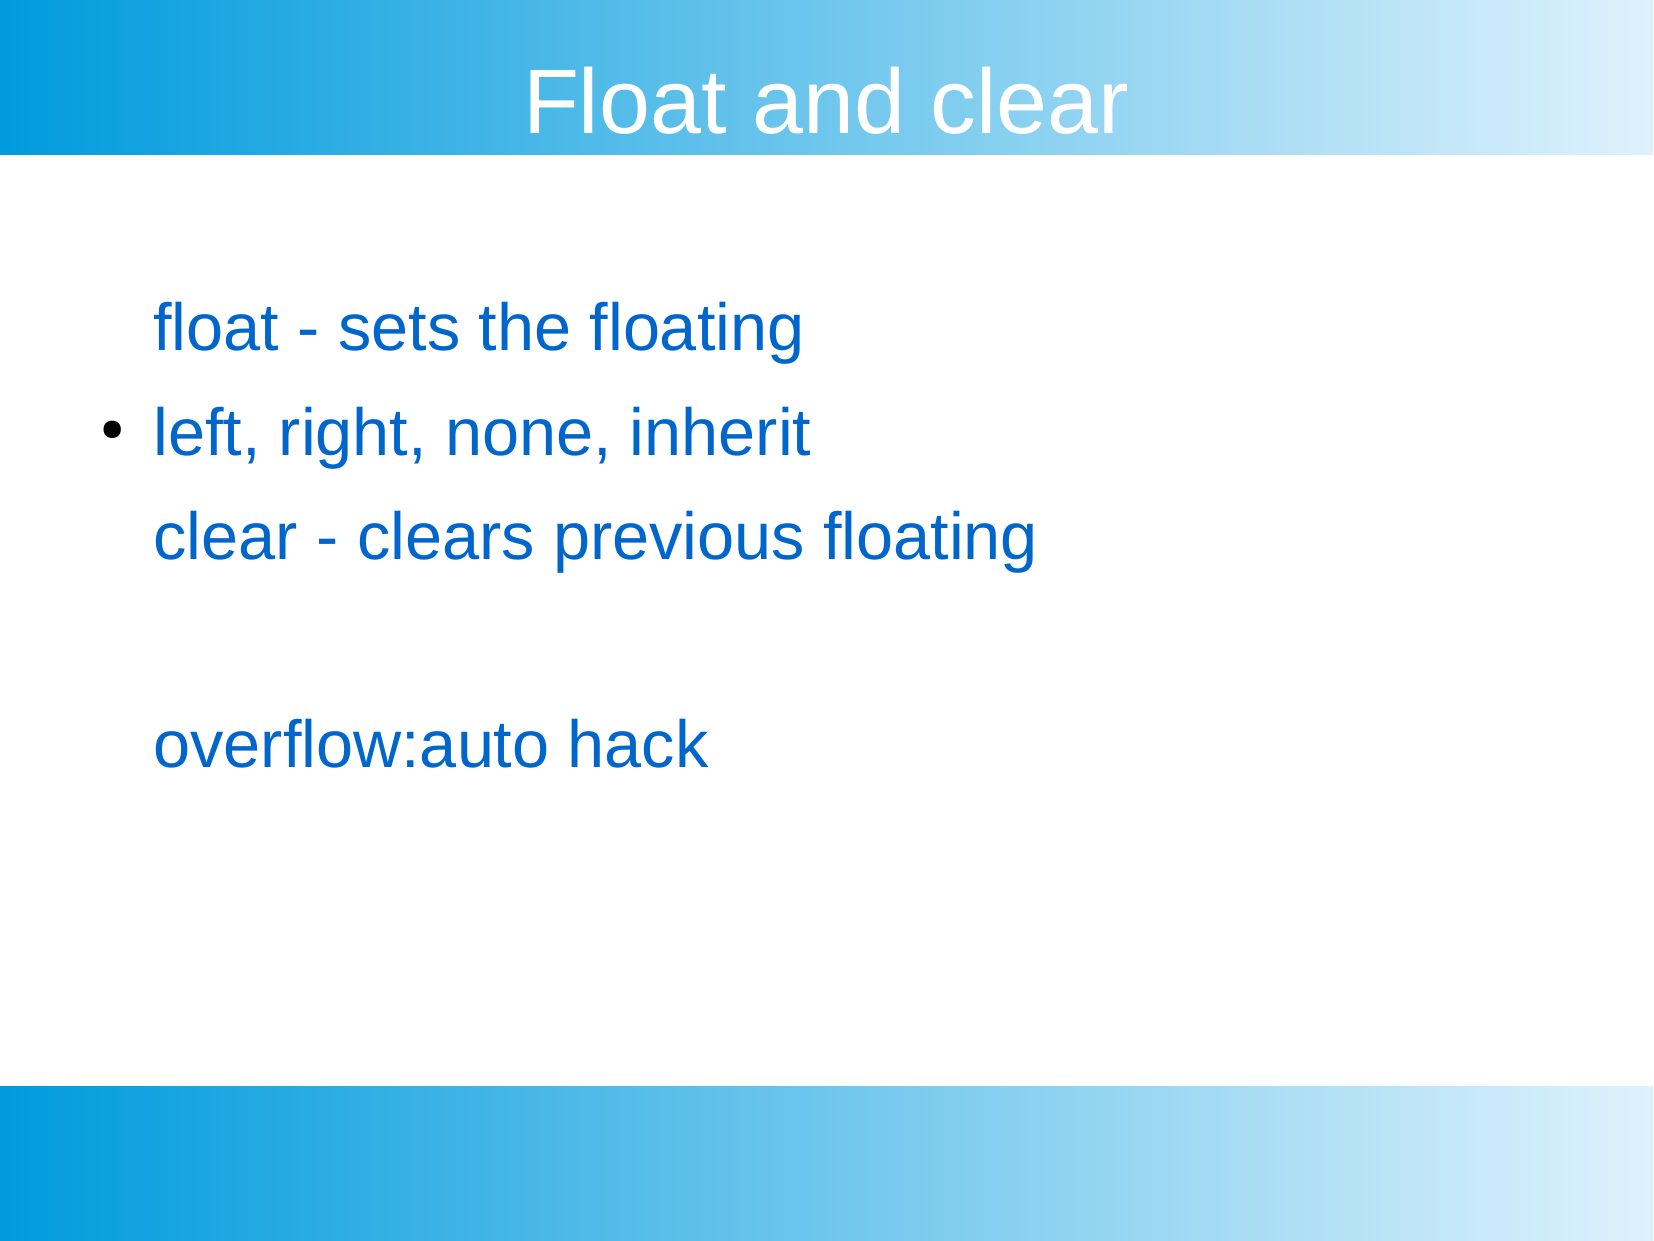

# Float and clear
float - sets the floating
left, right, none, inherit
clear - clears previous floating
overflow:auto hack